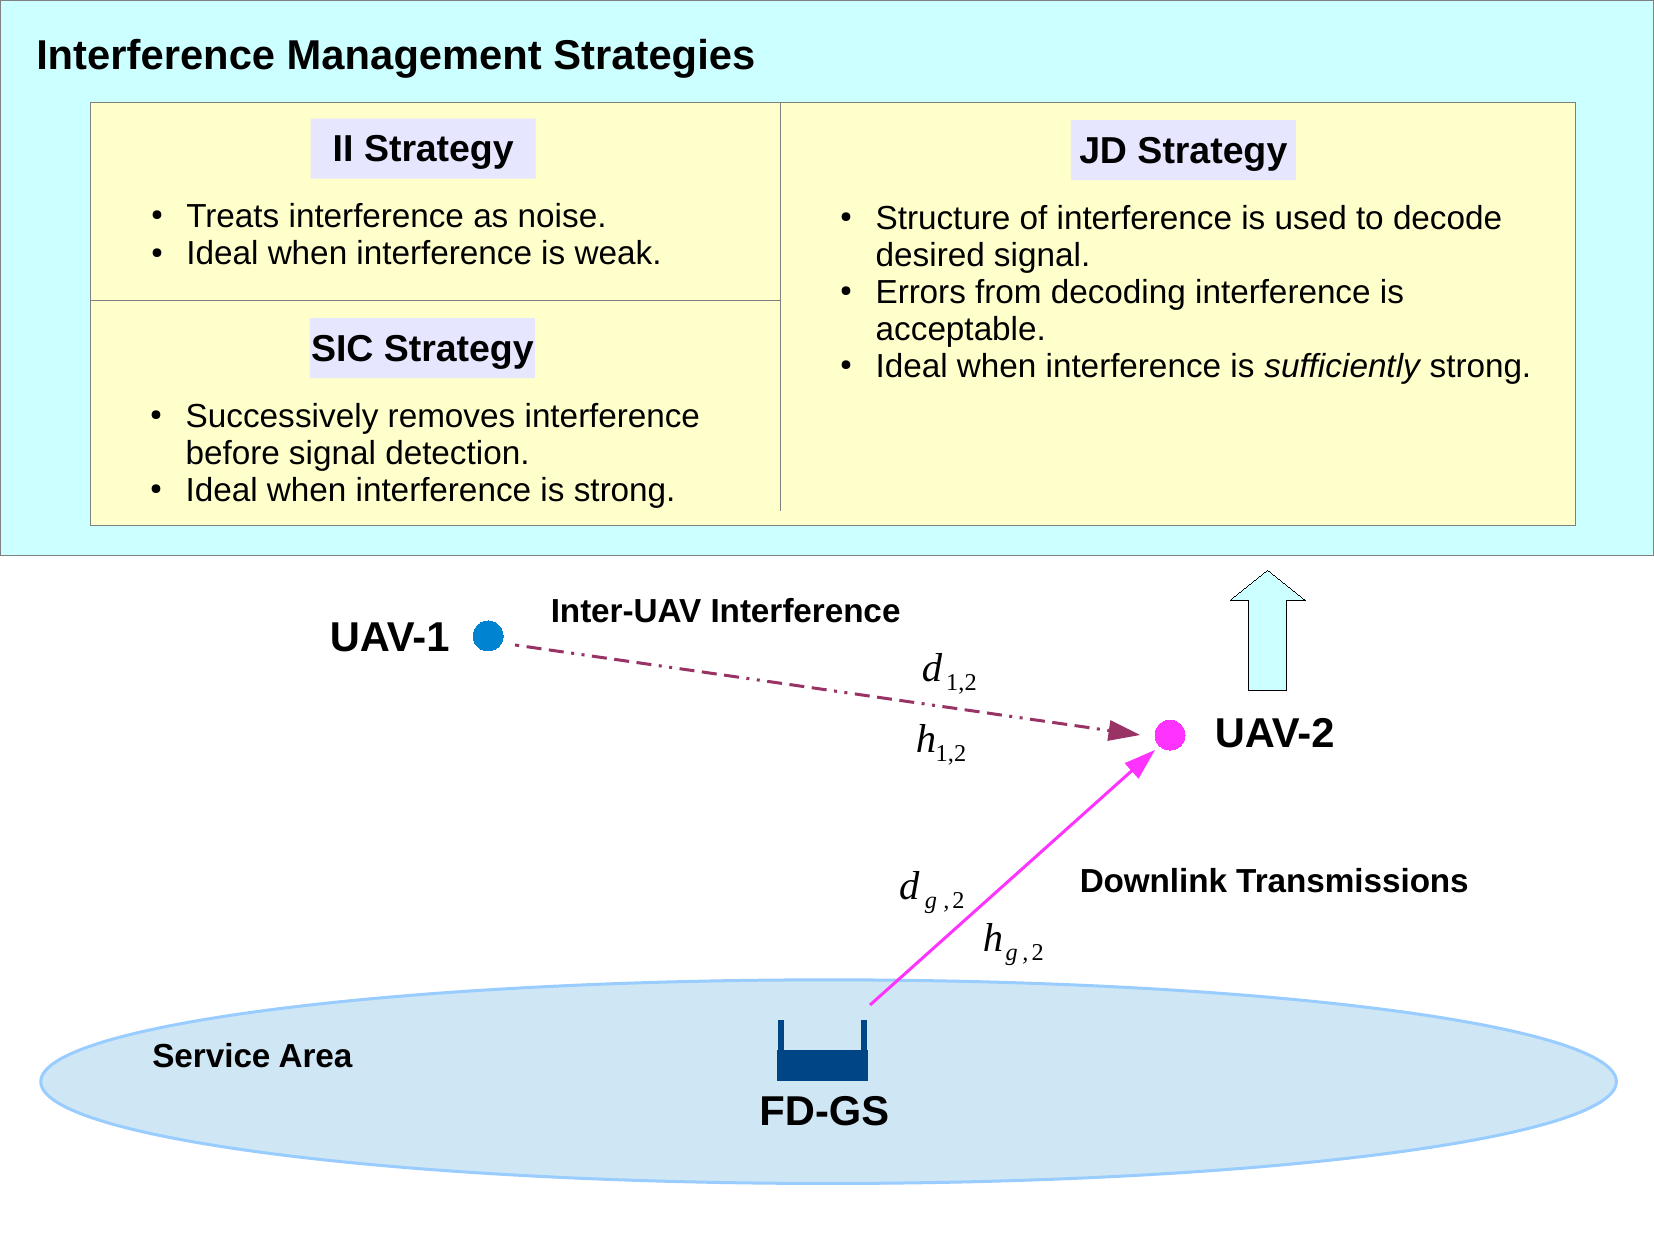

Interference Management Strategies
II Strategy
JD Strategy
Treats interference as noise.
Ideal when interference is weak.
Structure of interference is used to decode desired signal.
Errors from decoding interference is acceptable.
Ideal when interference is sufficiently strong.
SIC Strategy
Successively removes interference before signal detection.
Ideal when interference is strong.
Inter-UAV Interference
UAV-1
 UAV-2
Downlink Transmissions
Service Area
FD-GS